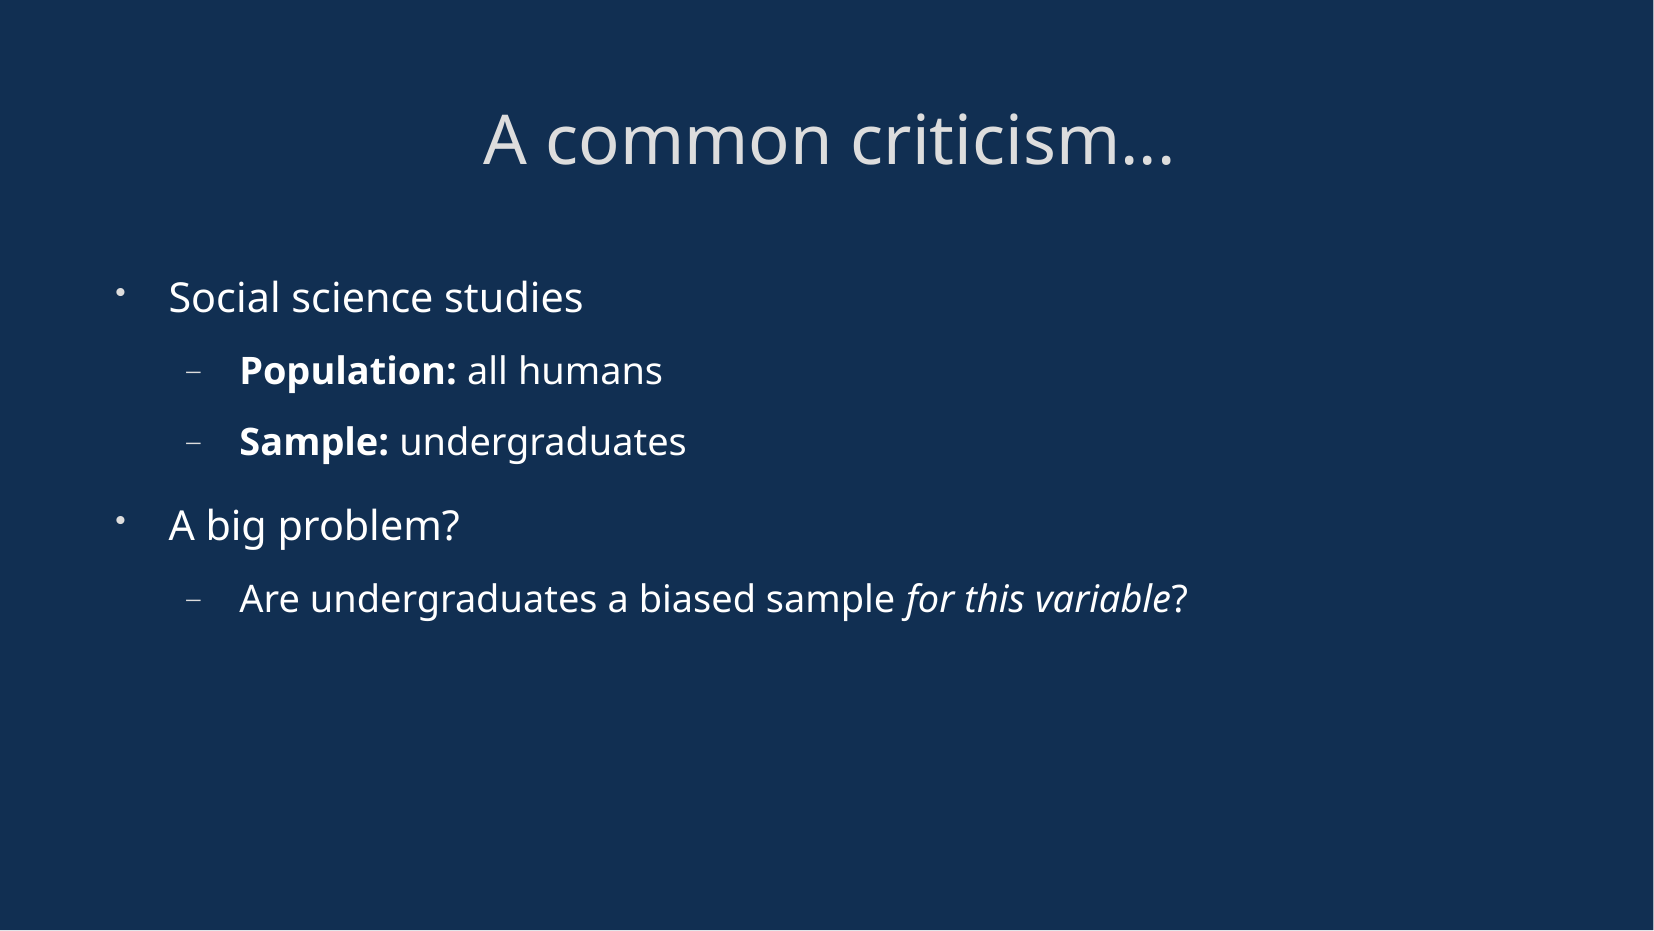

# A common criticism...
Social science studies
Population: all humans
Sample: undergraduates
A big problem?
Are undergraduates a biased sample for this variable?